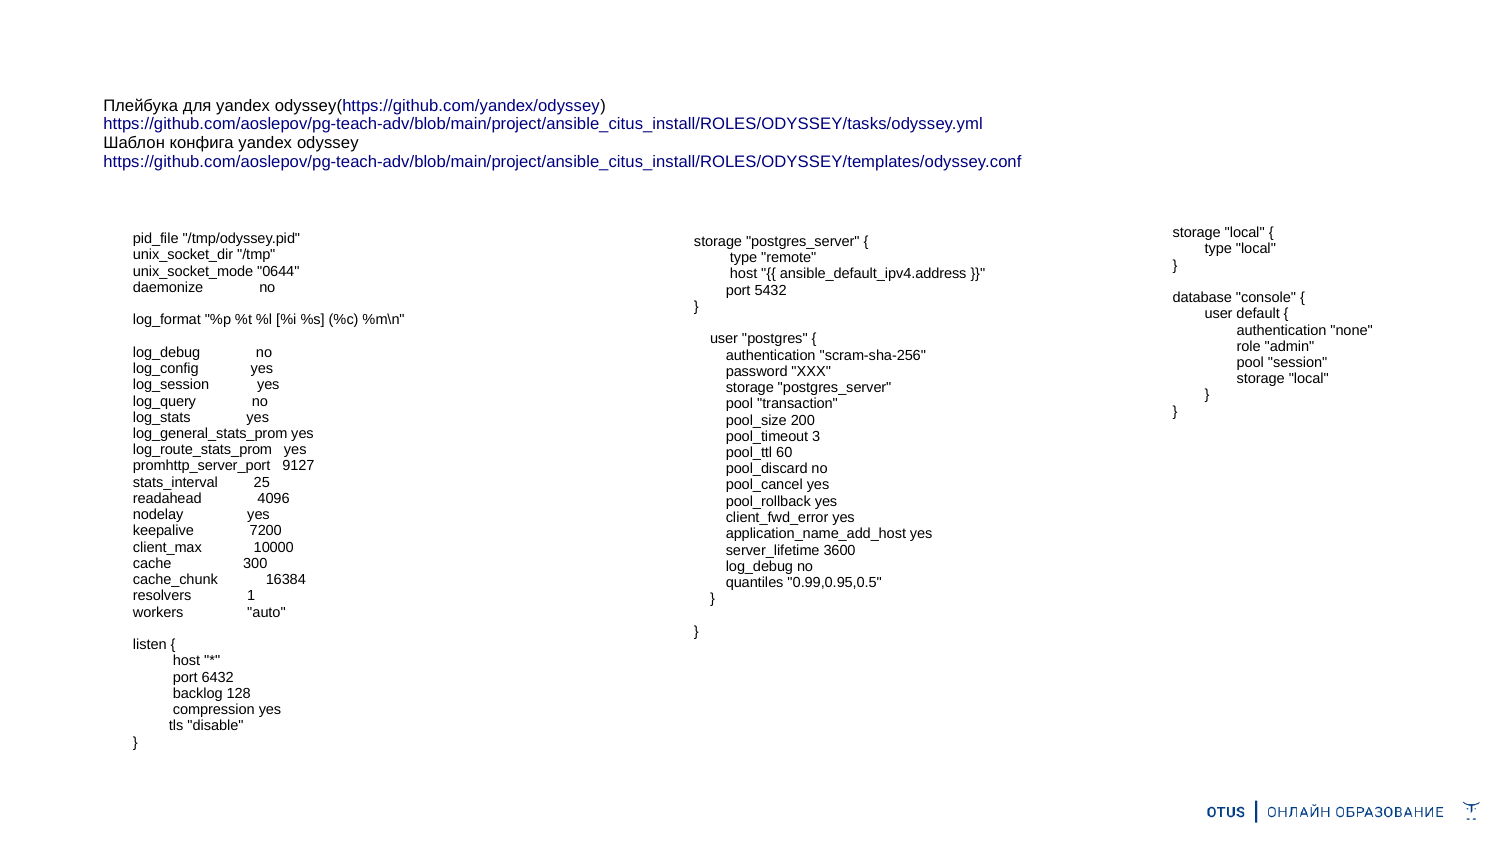

Плейбука для yandex odyssey(https://github.com/yandex/odyssey)
https://github.com/aoslepov/pg-teach-adv/blob/main/project/ansible_citus_install/ROLES/ODYSSEY/tasks/odyssey.yml
Шаблон конфига yandex odyssey
https://github.com/aoslepov/pg-teach-adv/blob/main/project/ansible_citus_install/ROLES/ODYSSEY/templates/odyssey.conf
pid_file "/tmp/odyssey.pid"
unix_socket_dir "/tmp"
unix_socket_mode "0644"
daemonize no
log_format "%p %t %l [%i %s] (%c) %m\n"
log_debug no
log_config yes
log_session yes
log_query no
log_stats yes
log_general_stats_prom yes
log_route_stats_prom yes
promhttp_server_port 9127
stats_interval 25
readahead 4096
nodelay yes
keepalive 7200
client_max 10000
cache 300
cache_chunk 16384
resolvers 1
workers "auto"
listen {
 host "*"
 port 6432
 backlog 128
 compression yes
 tls "disable"
}
storage "local" {
 type "local"
}
database "console" {
 user default {
 authentication "none"
 role "admin"
 pool "session"
 storage "local"
 }
}
storage "postgres_server" {
 type "remote"
 host "{{ ansible_default_ipv4.address }}"
 port 5432
}
 user "postgres" {
 authentication "scram-sha-256"
 password "XXX"
 storage "postgres_server"
 pool "transaction"
 pool_size 200
 pool_timeout 3
 pool_ttl 60
 pool_discard no
 pool_cancel yes
 pool_rollback yes
 client_fwd_error yes
 application_name_add_host yes
 server_lifetime 3600
 log_debug no
 quantiles "0.99,0.95,0.5"
 }
}